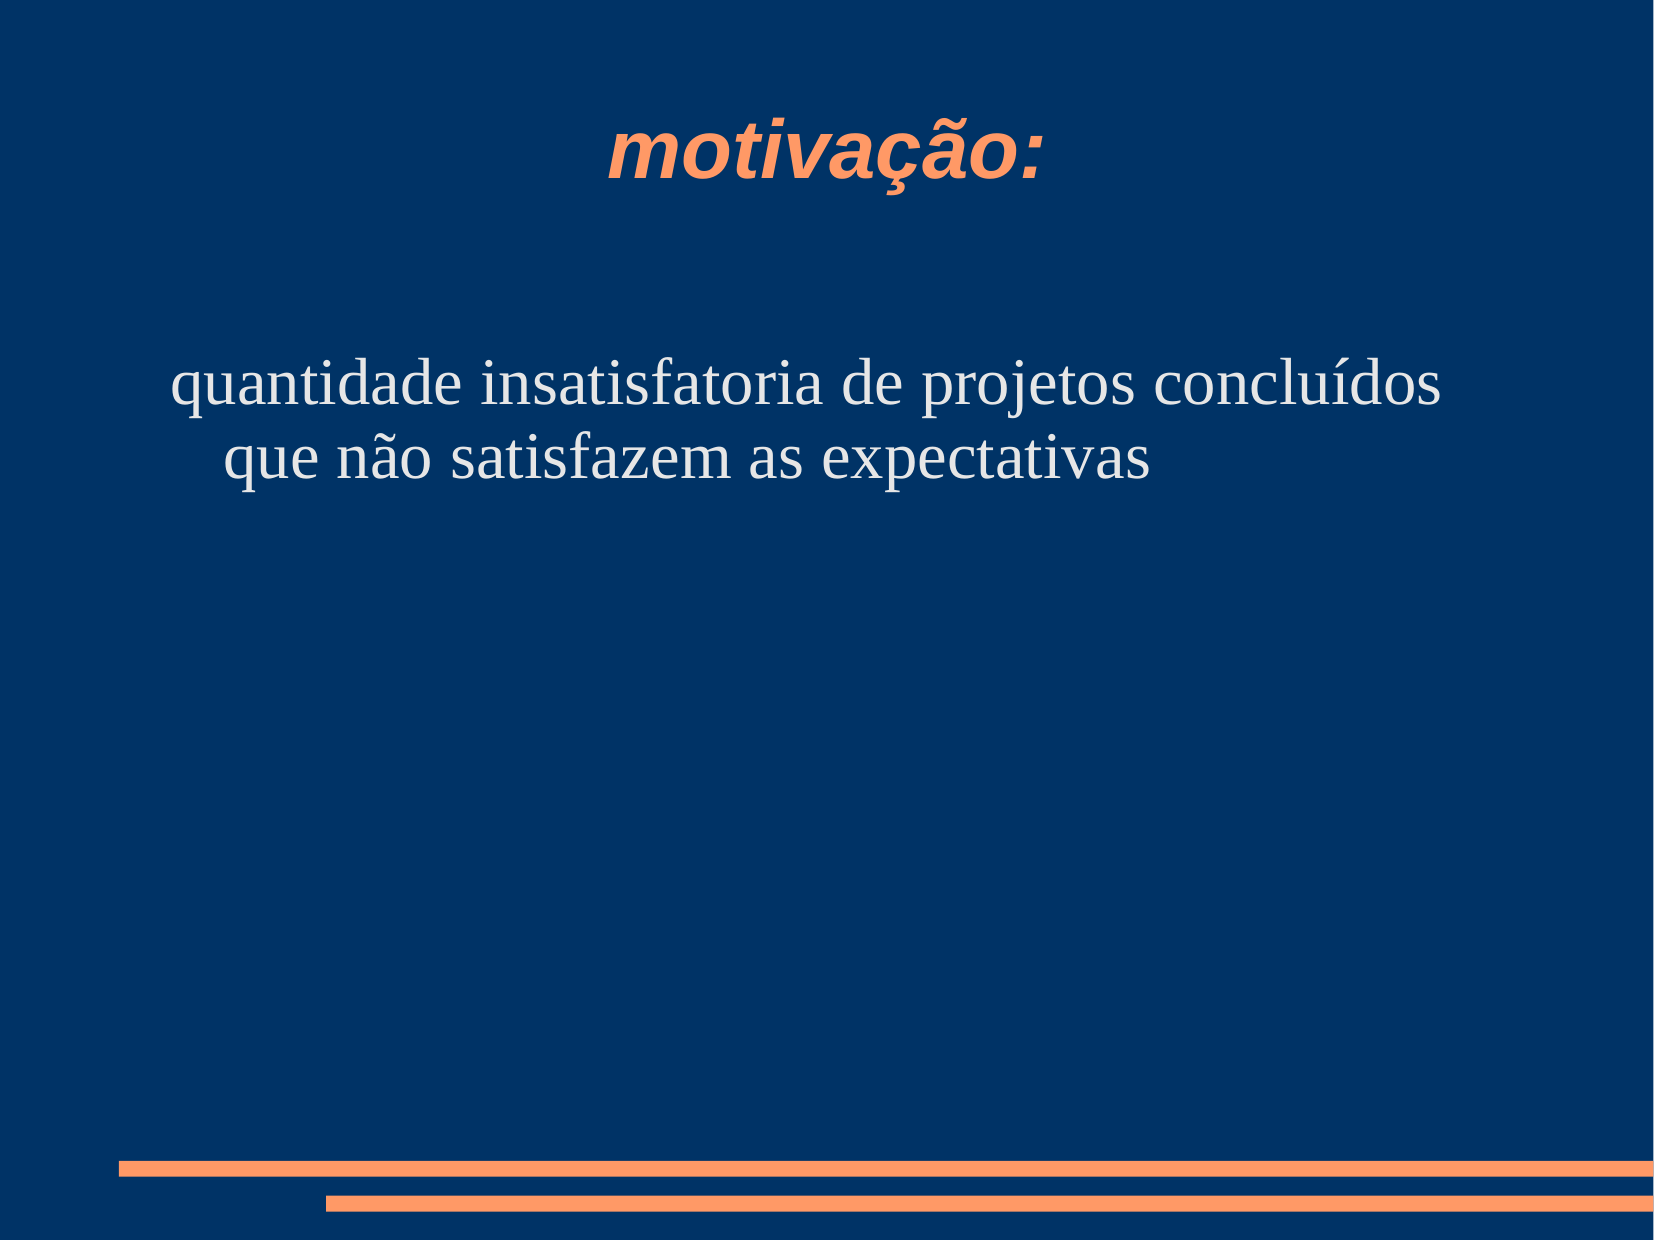

# motivação:
quantidade insatisfatoria de projetos concluídos que não satisfazem as expectativas